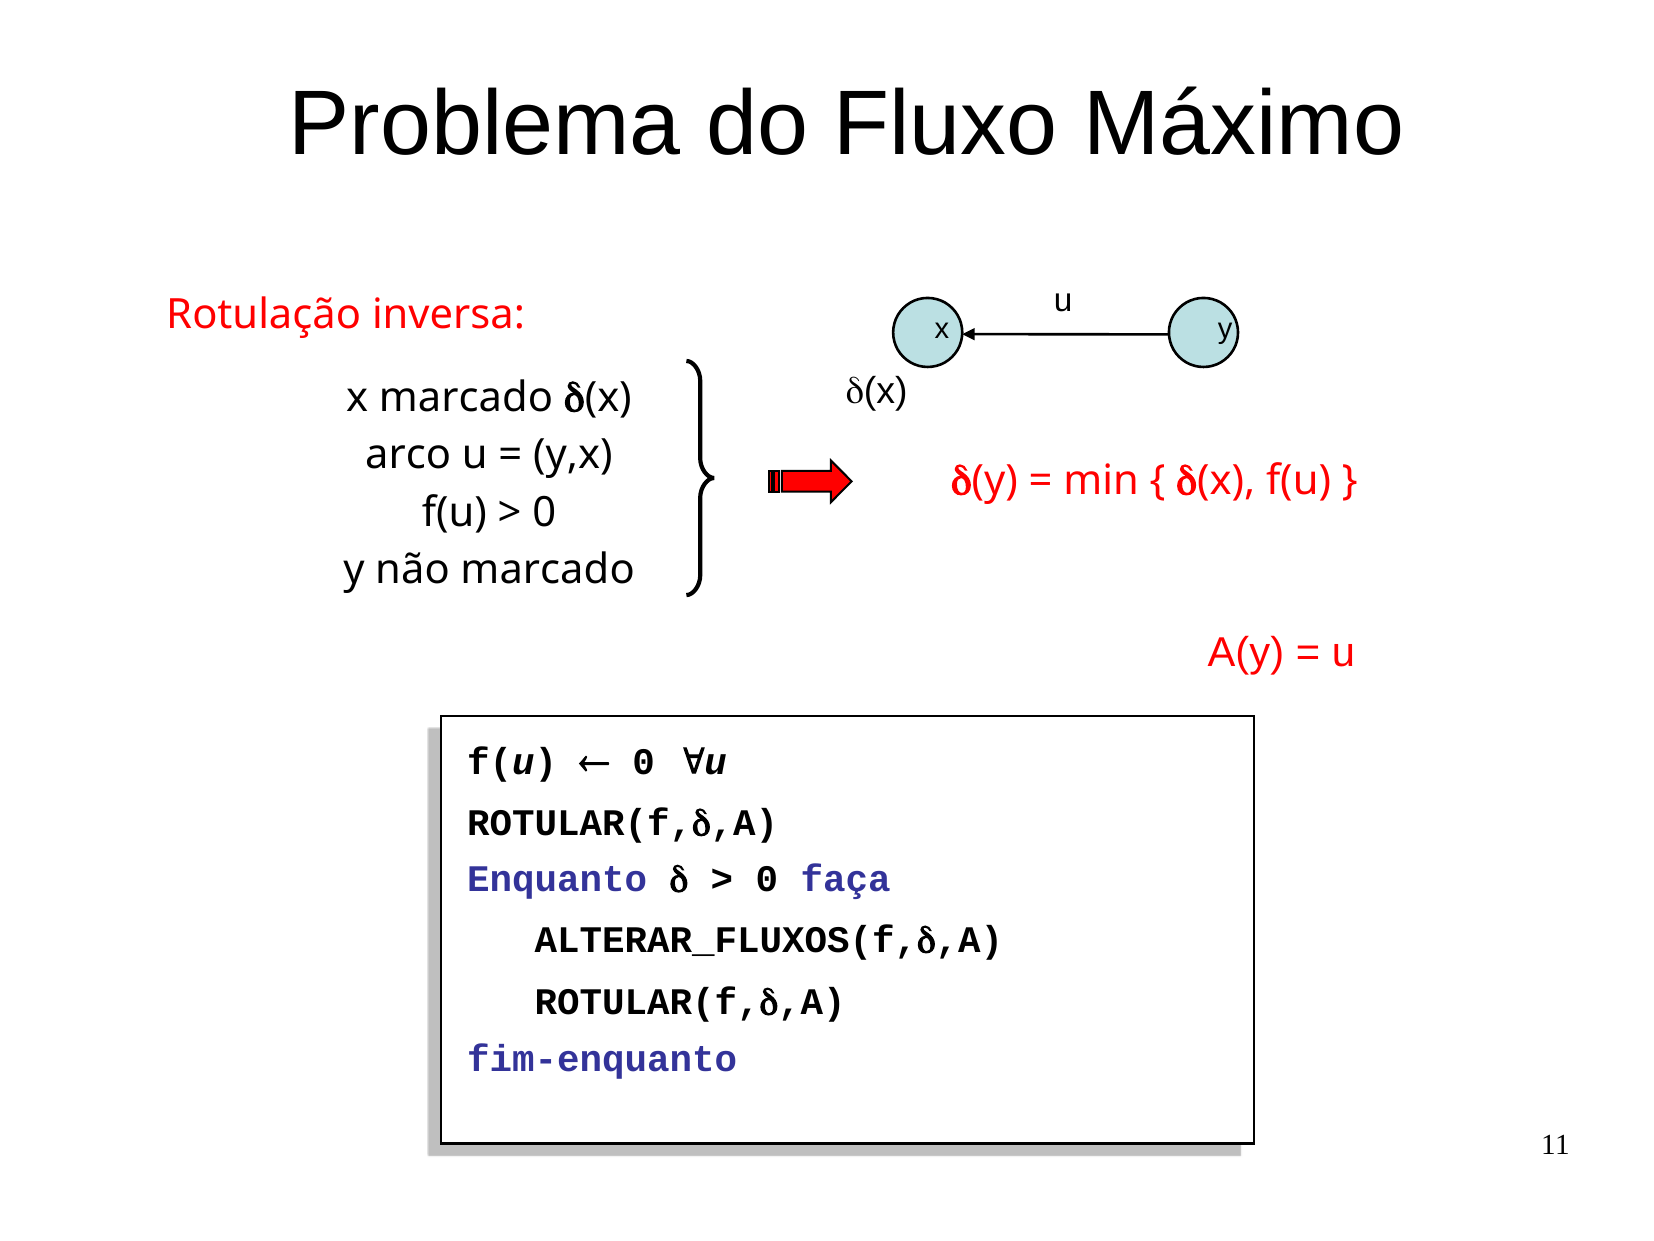

# Problema do Fluxo Máximo
u
x
y
(x)‏
Rotulação inversa:
x marcado (x)‏
arco u = (y,x)‏
f(u) > 0
y não marcado
(y) = min { (x), f(u) }
A(y) = u
f(u)  0 u
ROTULAR(f,,A)‏
Enquanto  > 0 faça
 ALTERAR_FLUXOS(f,,A)‏
 ROTULAR(f,,A)‏
fim-enquanto
11